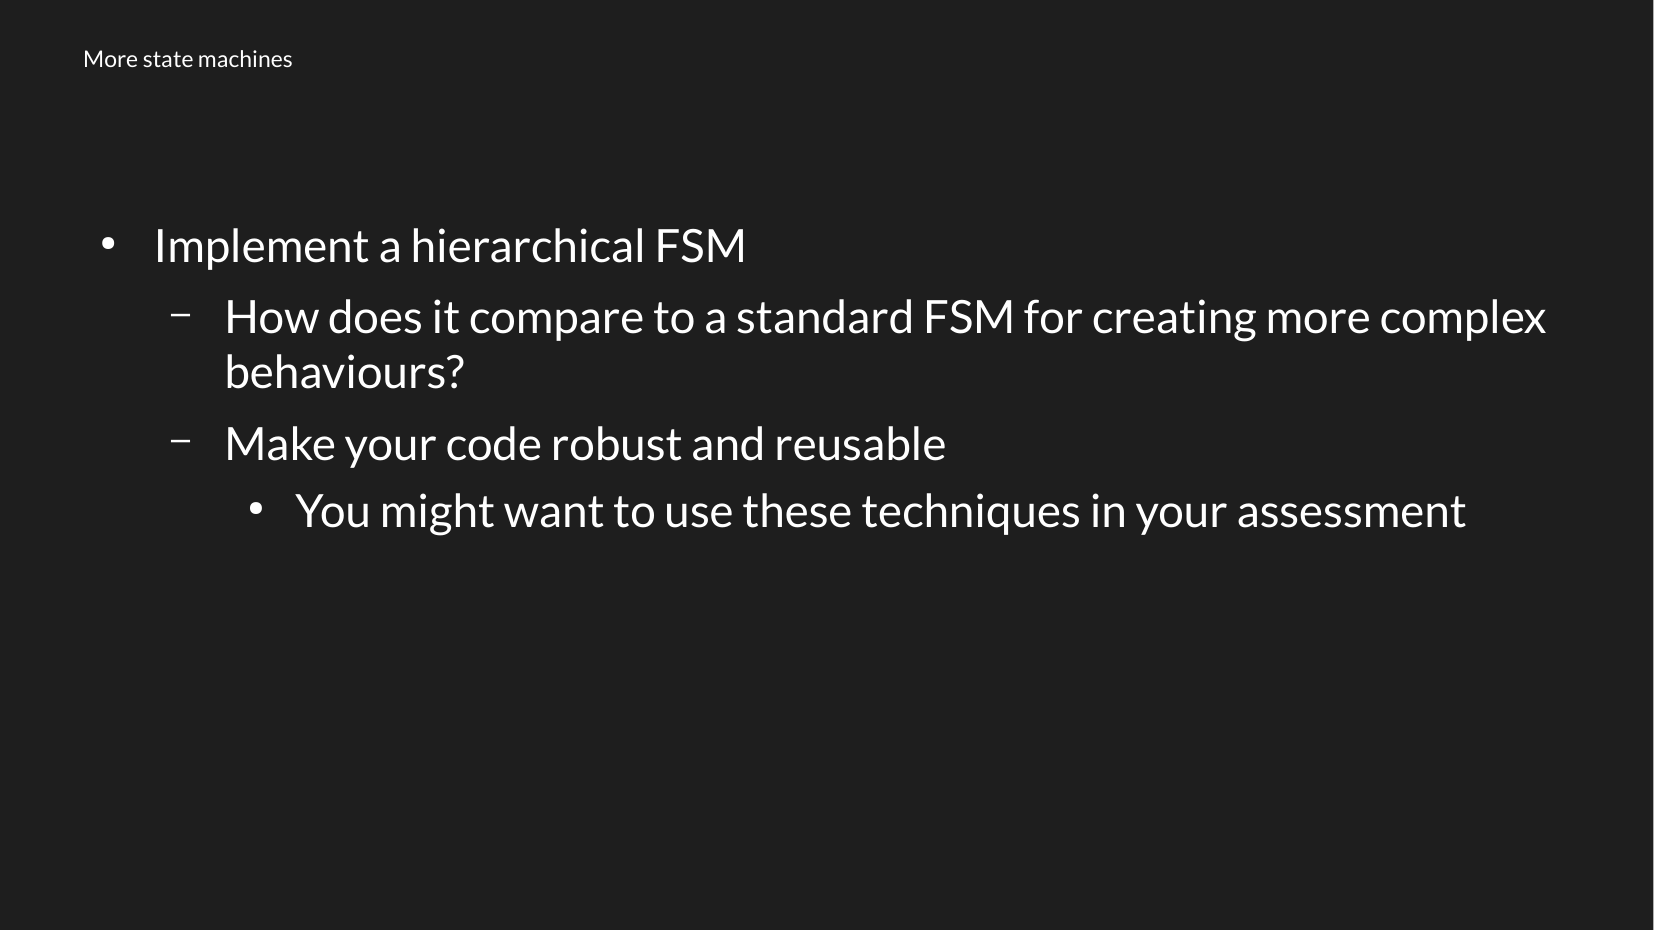

# More state machines
Implement a hierarchical FSM
How does it compare to a standard FSM for creating more complex behaviours?
Make your code robust and reusable
You might want to use these techniques in your assessment